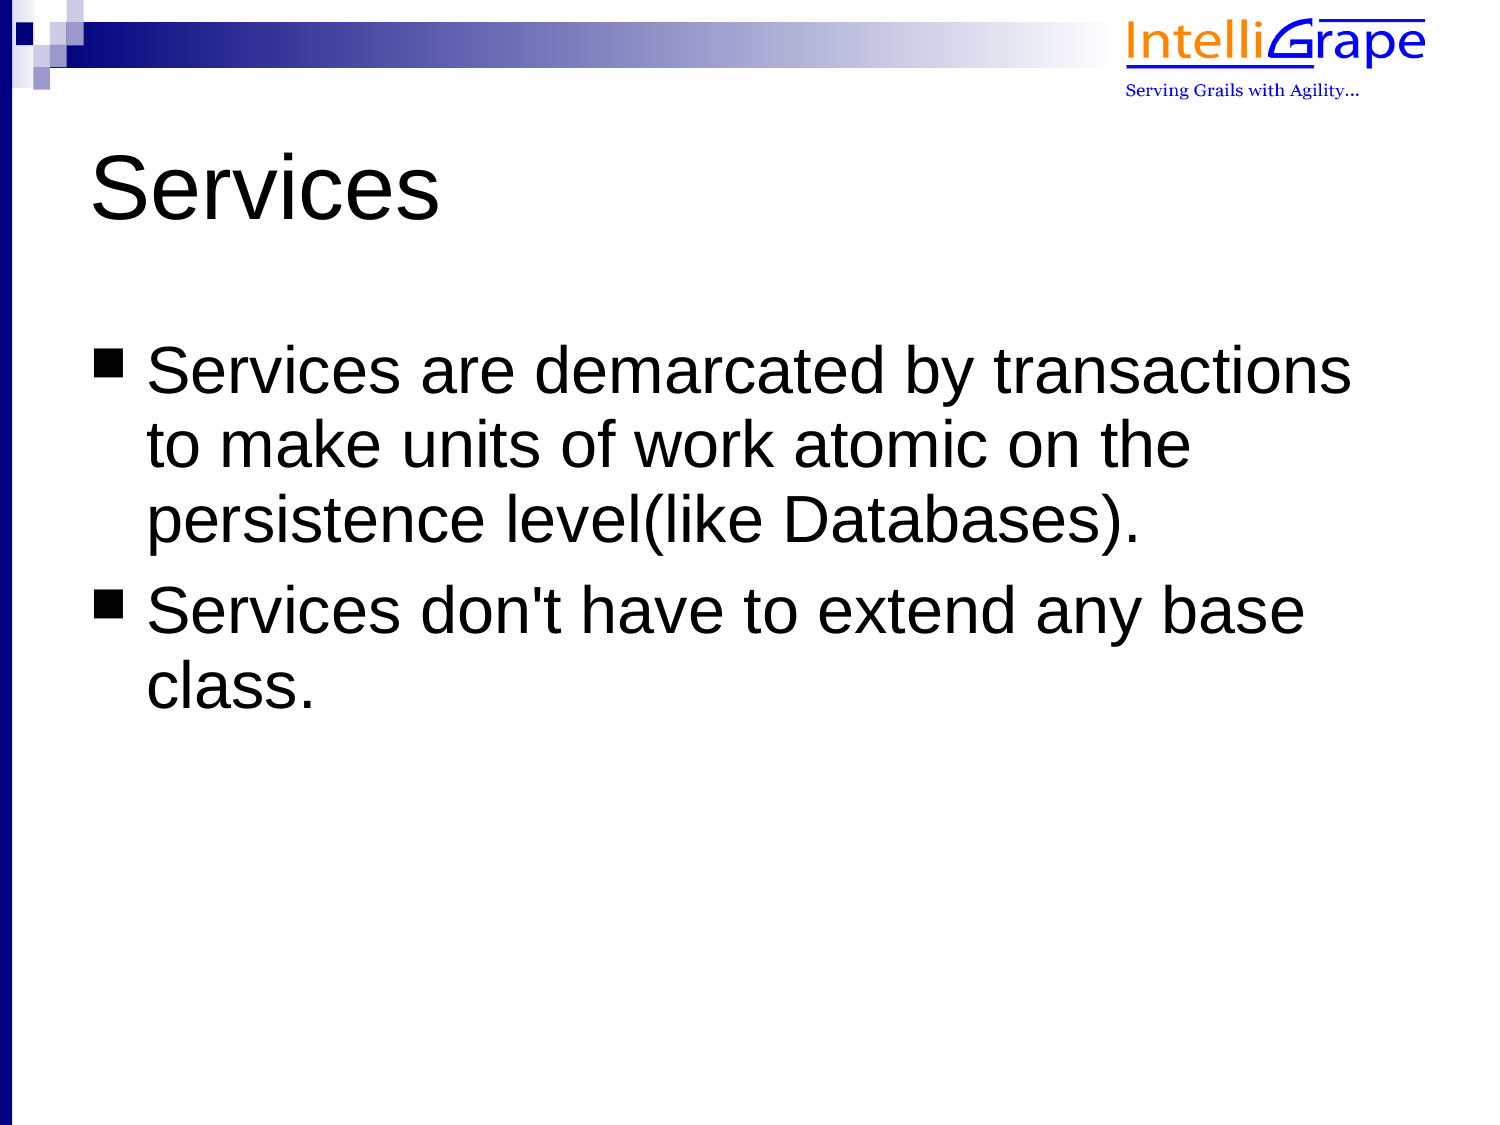

# Services
Services are demarcated by transactions to make units of work atomic on the persistence level(like Databases).
Services don't have to extend any base class.